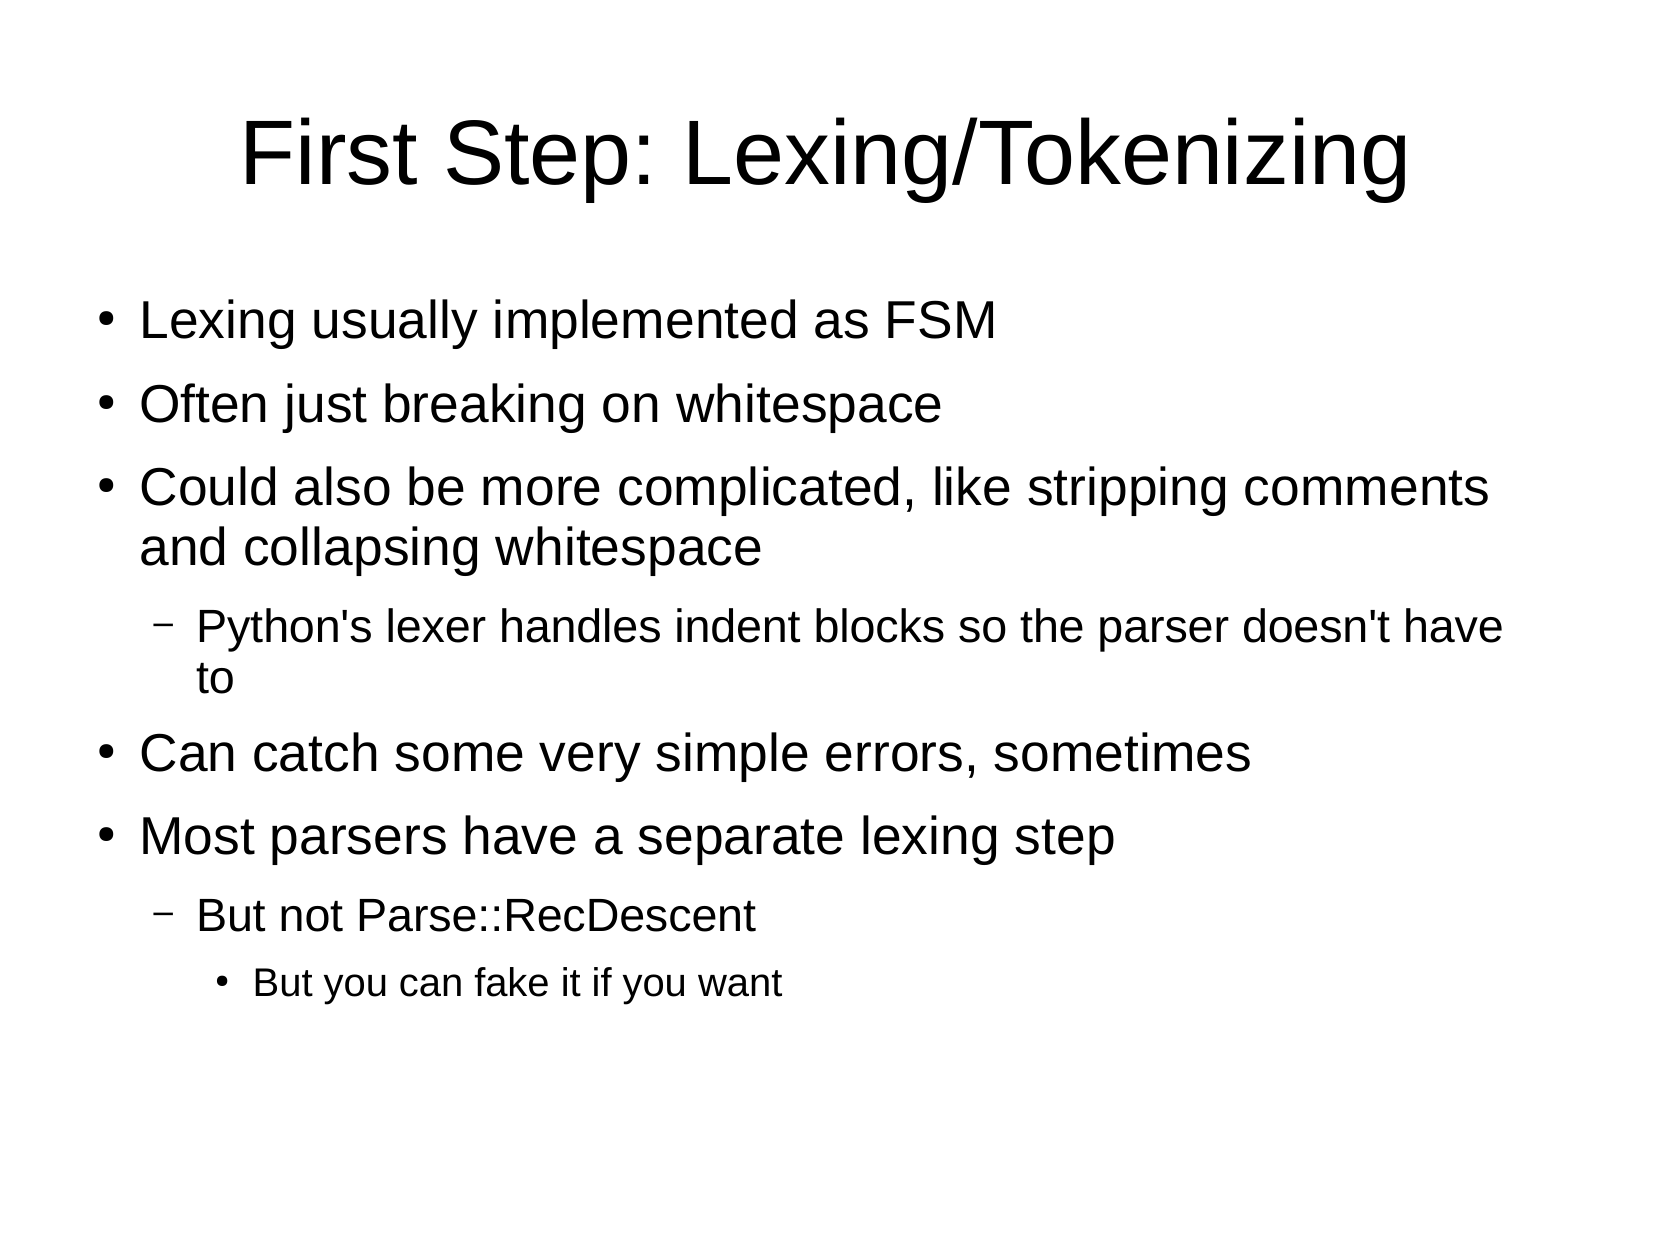

# First Step: Lexing/Tokenizing
Lexing usually implemented as FSM
Often just breaking on whitespace
Could also be more complicated, like stripping comments and collapsing whitespace
Python's lexer handles indent blocks so the parser doesn't have to
Can catch some very simple errors, sometimes
Most parsers have a separate lexing step
But not Parse::RecDescent
But you can fake it if you want